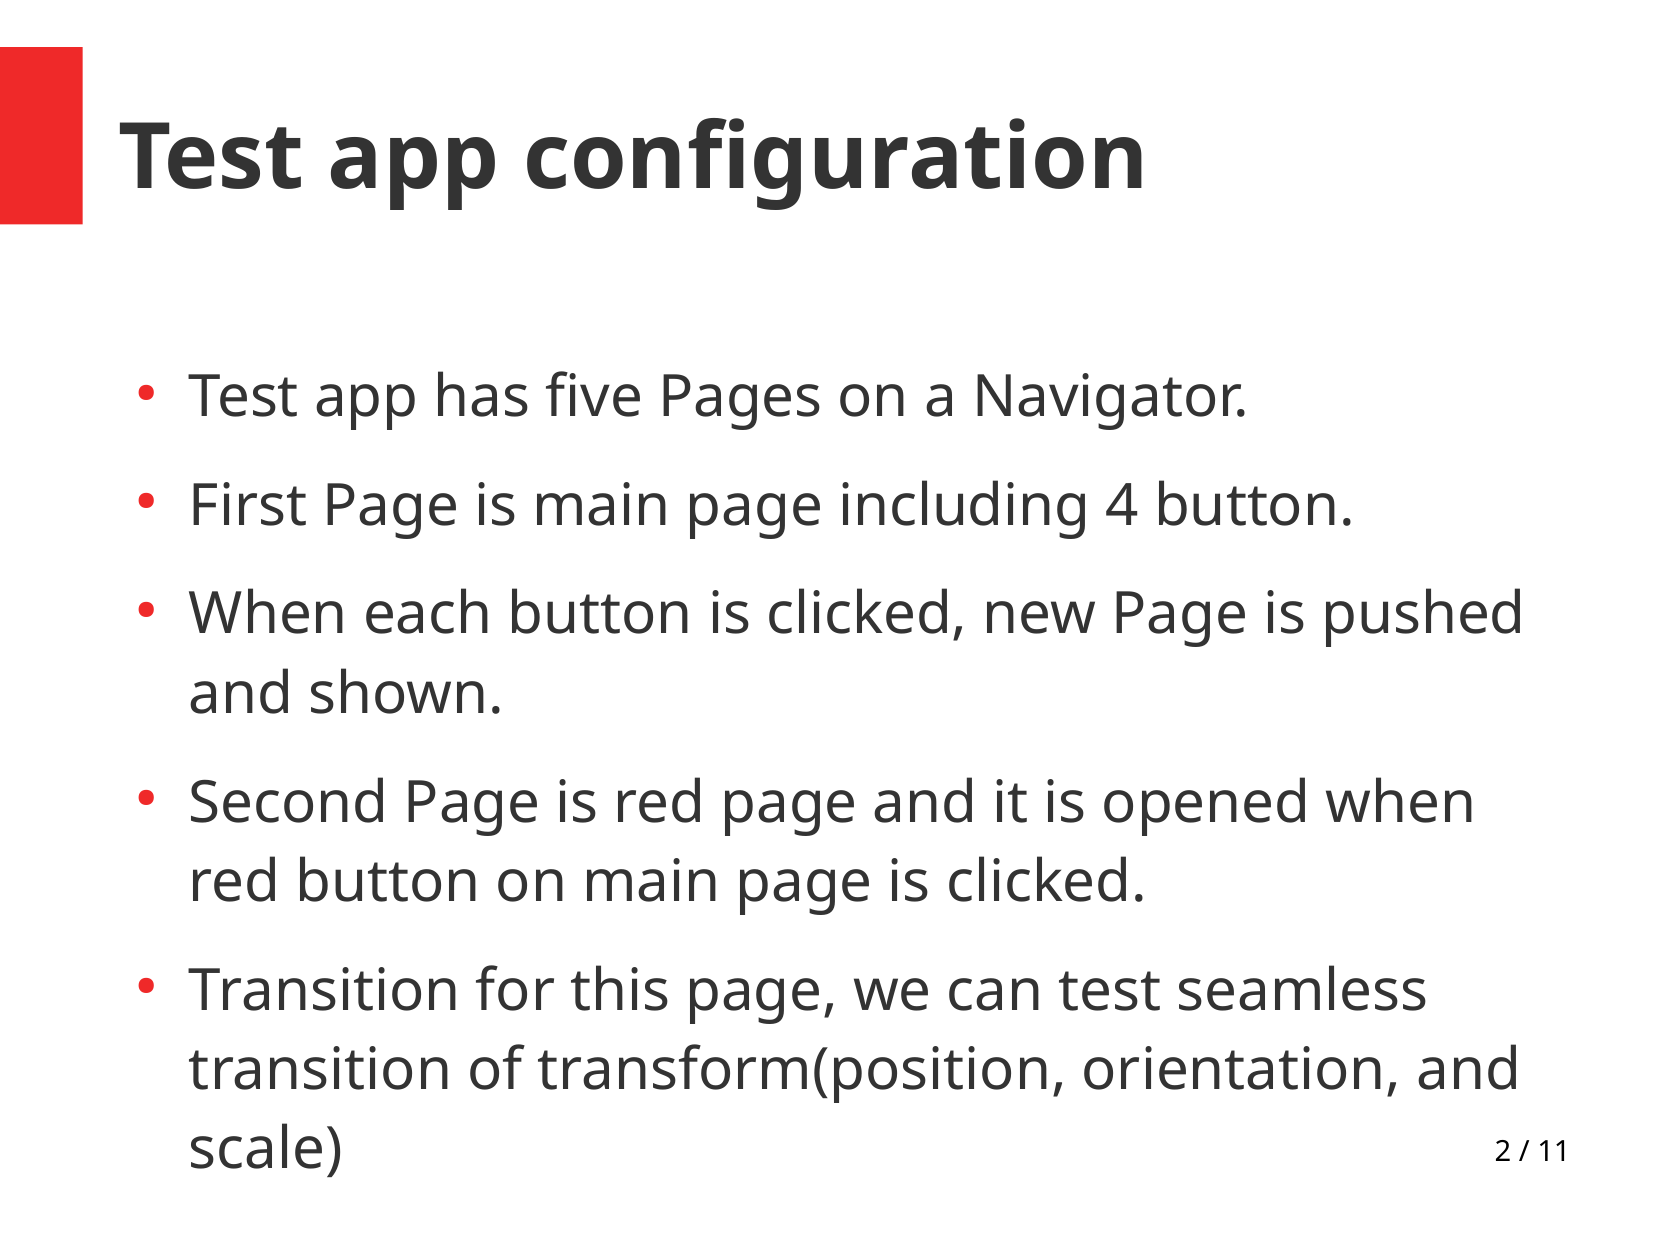

# Test app configuration
Test app has five Pages on a Navigator.
First Page is main page including 4 button.
When each button is clicked, new Page is pushed and shown.
Second Page is red page and it is opened when red button on main page is clicked.
Transition for this page, we can test seamless transition of transform(position, orientation, and scale)
2